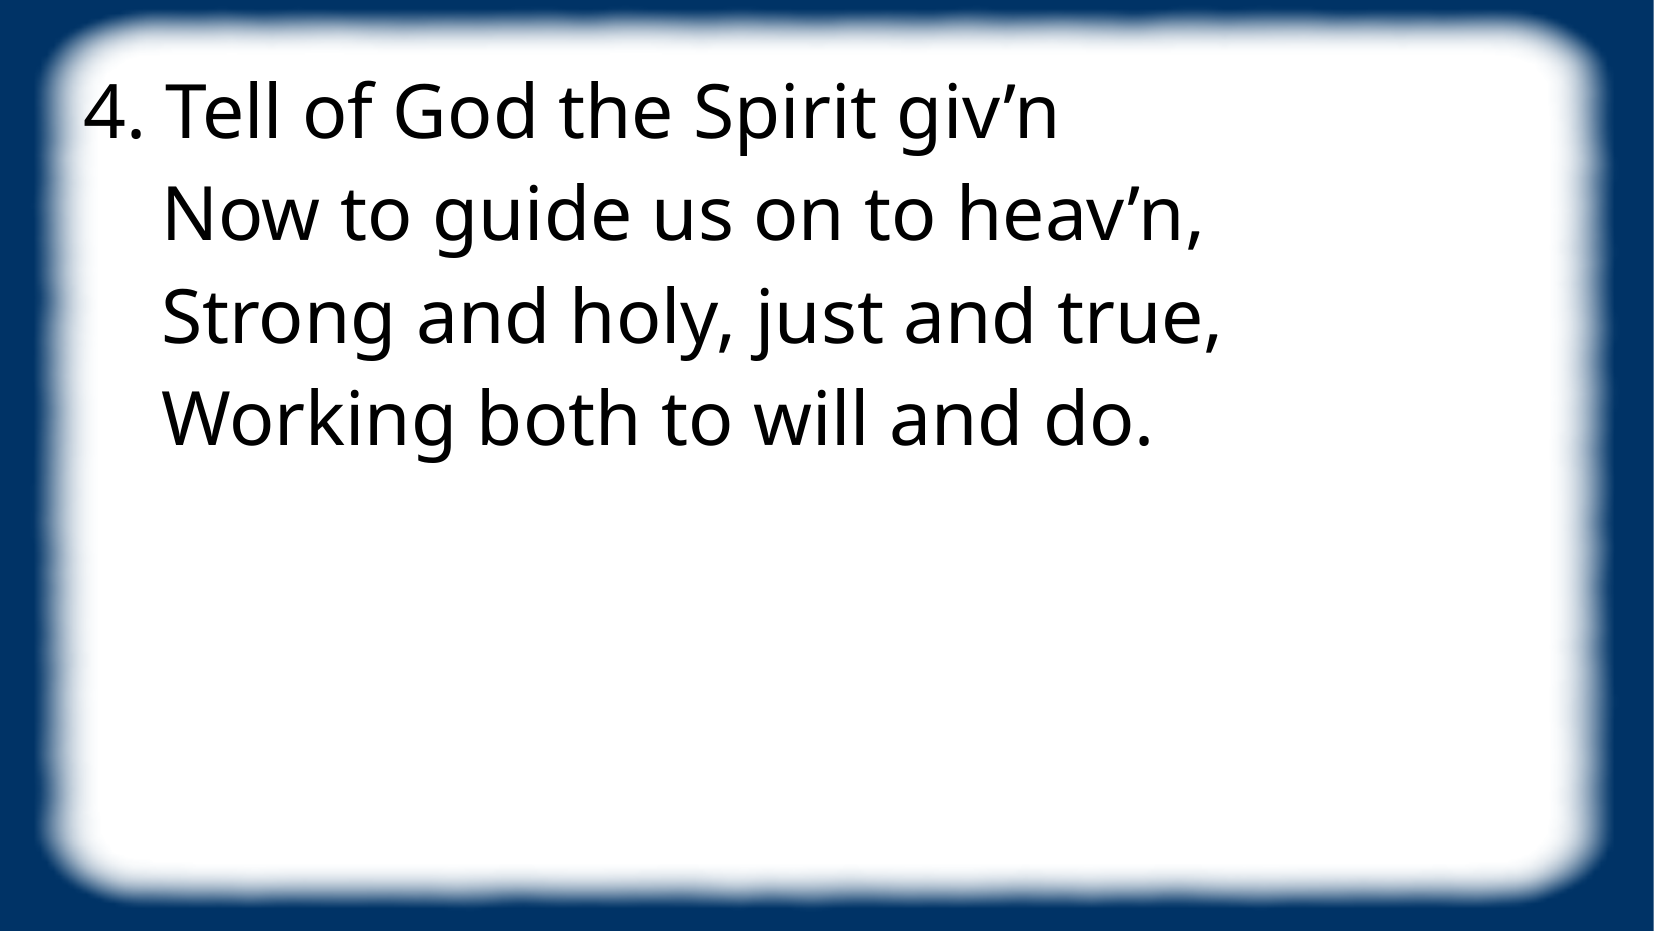

4. Tell of God the Spirit giv’n
 Now to guide us on to heav’n,
 Strong and holy, just and true,
 Working both to will and do.